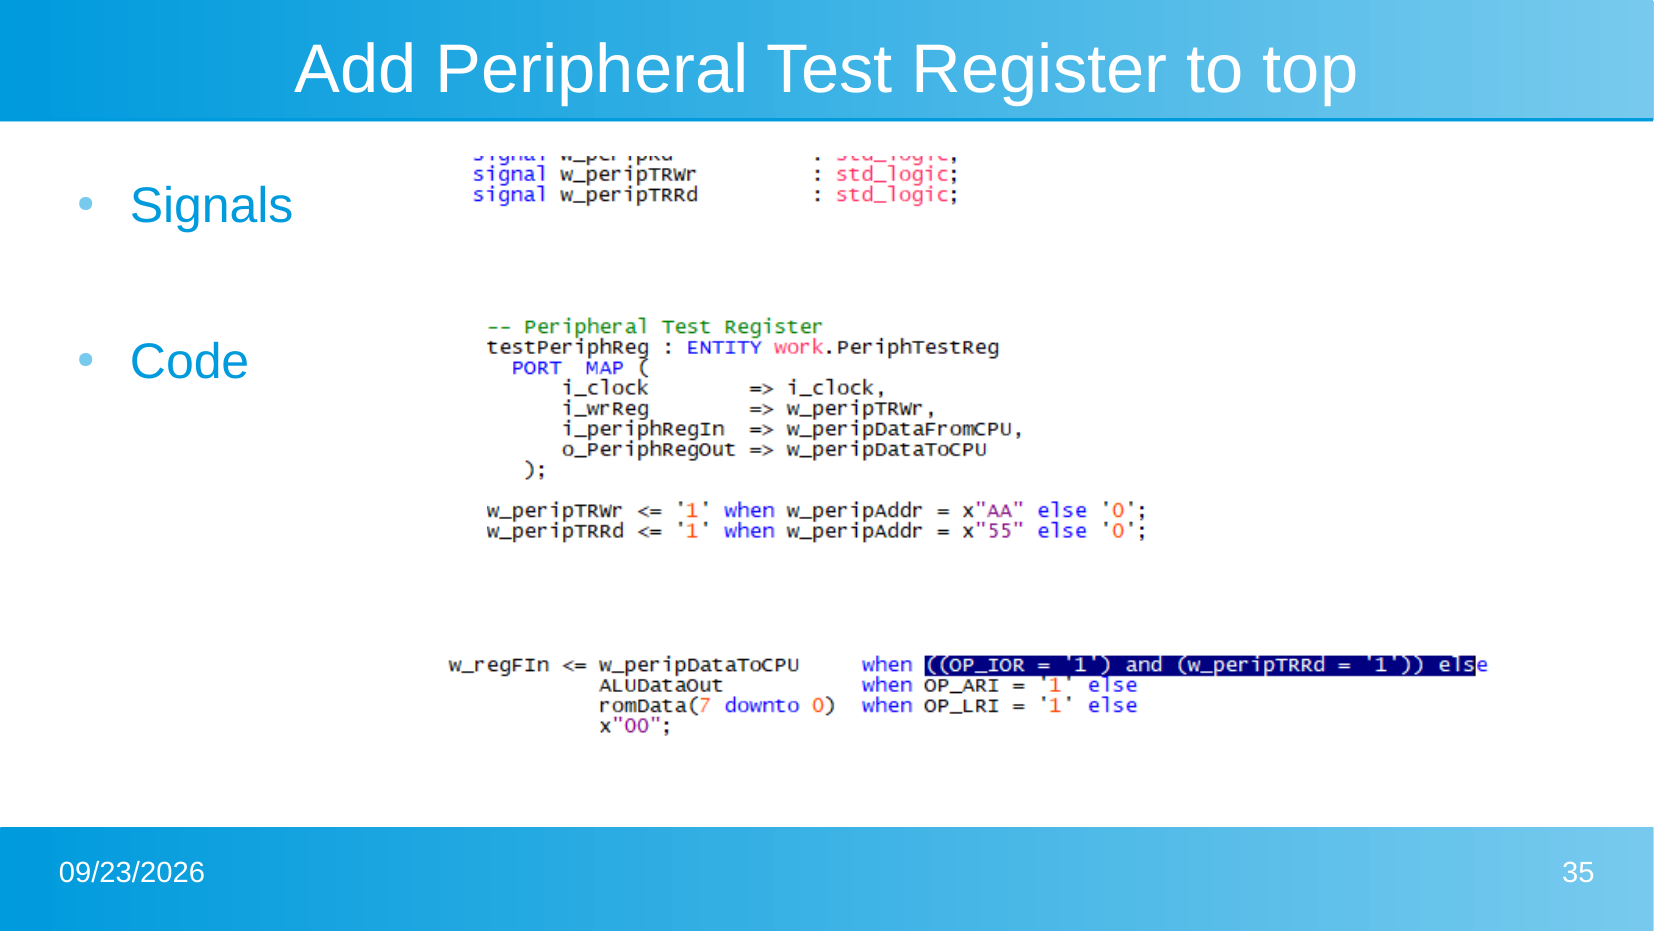

# Add Peripheral Test Register to top
Signals
Code
35